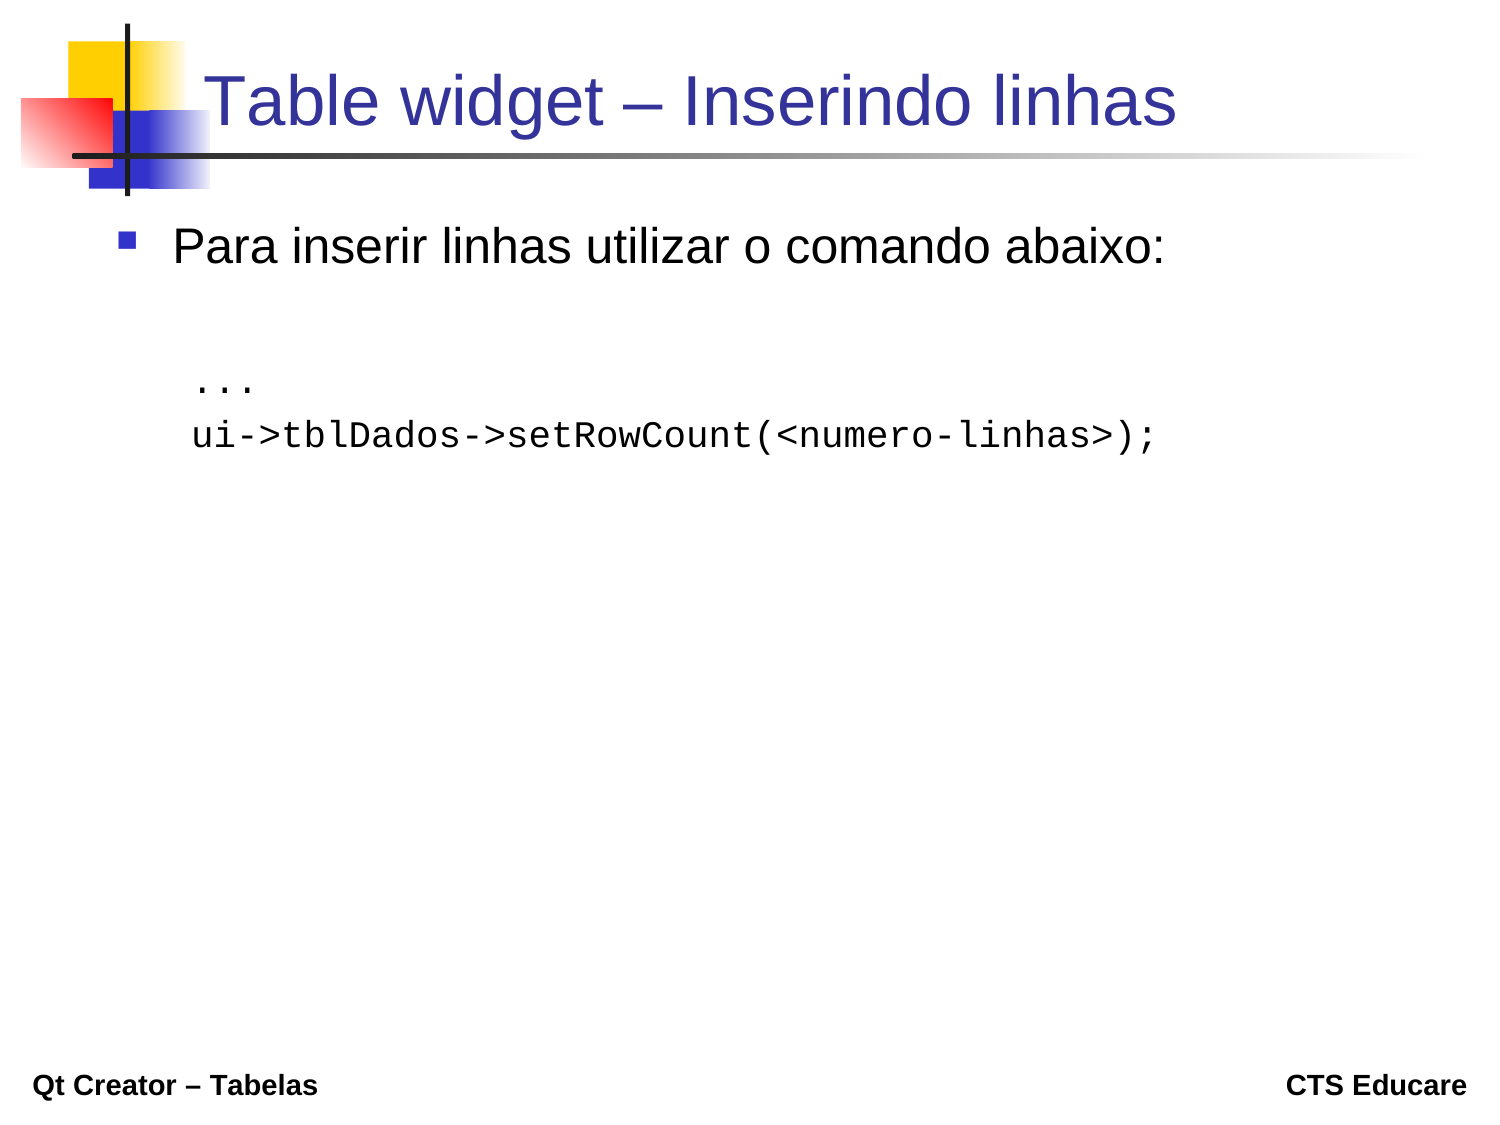

# Table widget – Inserindo linhas
Para inserir linhas utilizar o comando abaixo:
...
ui->tblDados->setRowCount(<numero-linhas>);